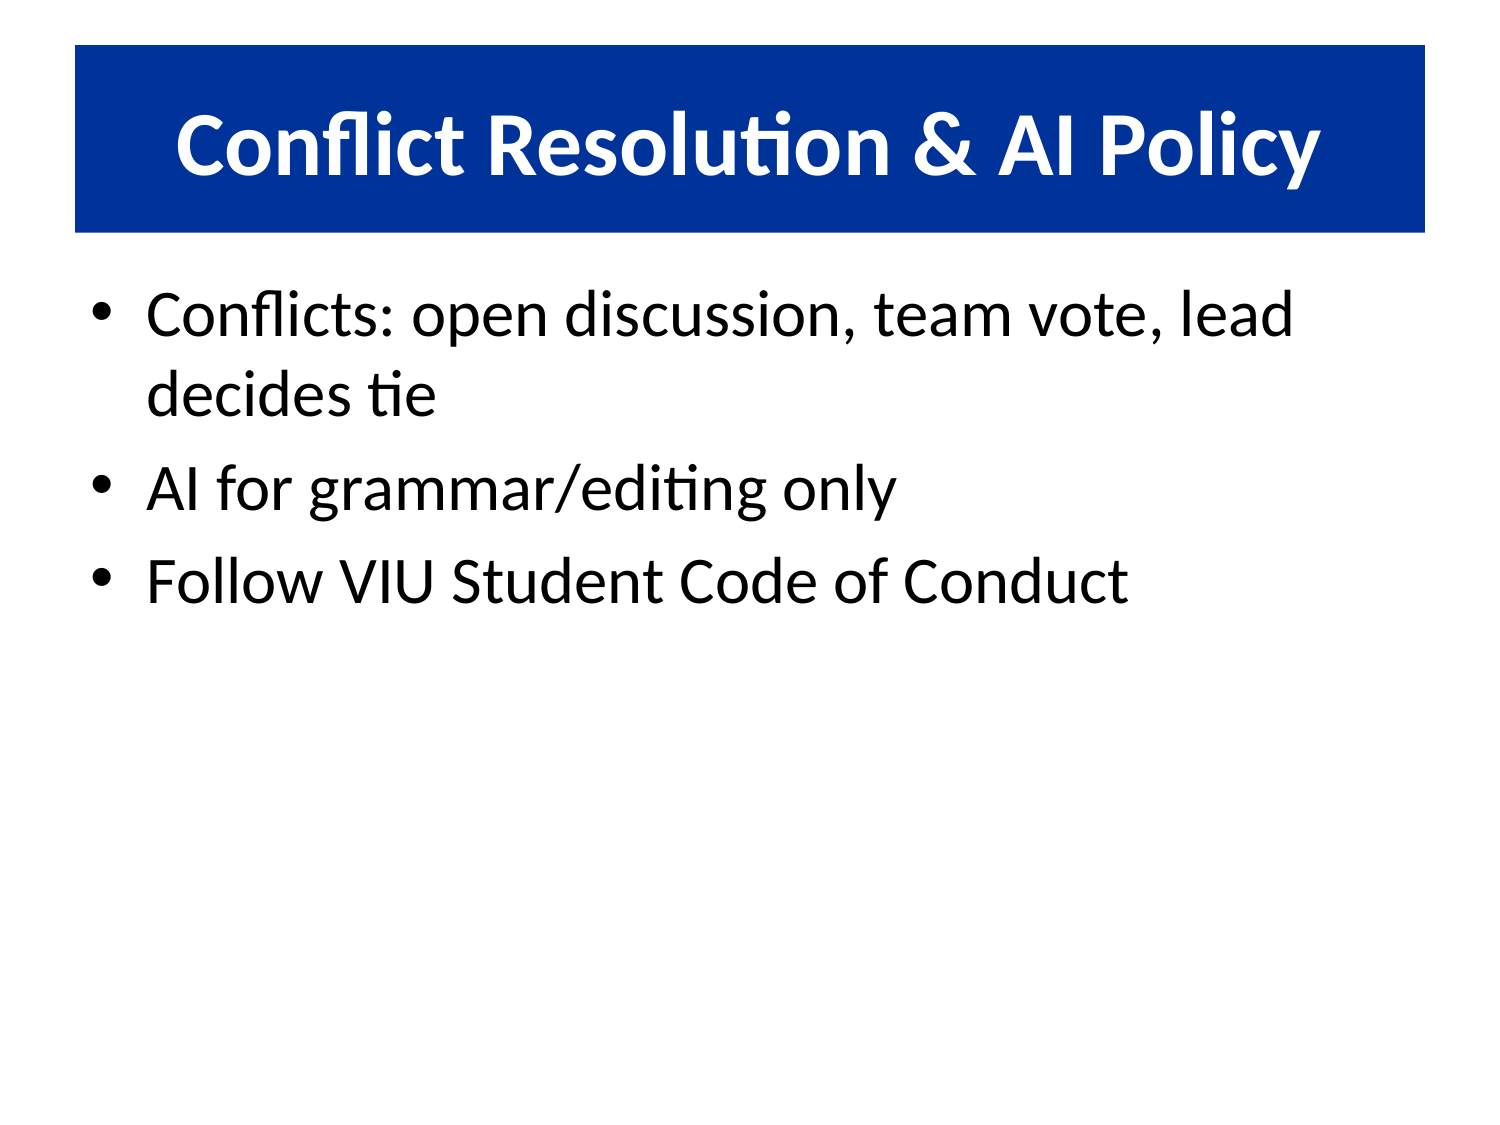

# Conflict Resolution & AI Policy
Conflicts: open discussion, team vote, lead decides tie
AI for grammar/editing only
Follow VIU Student Code of Conduct